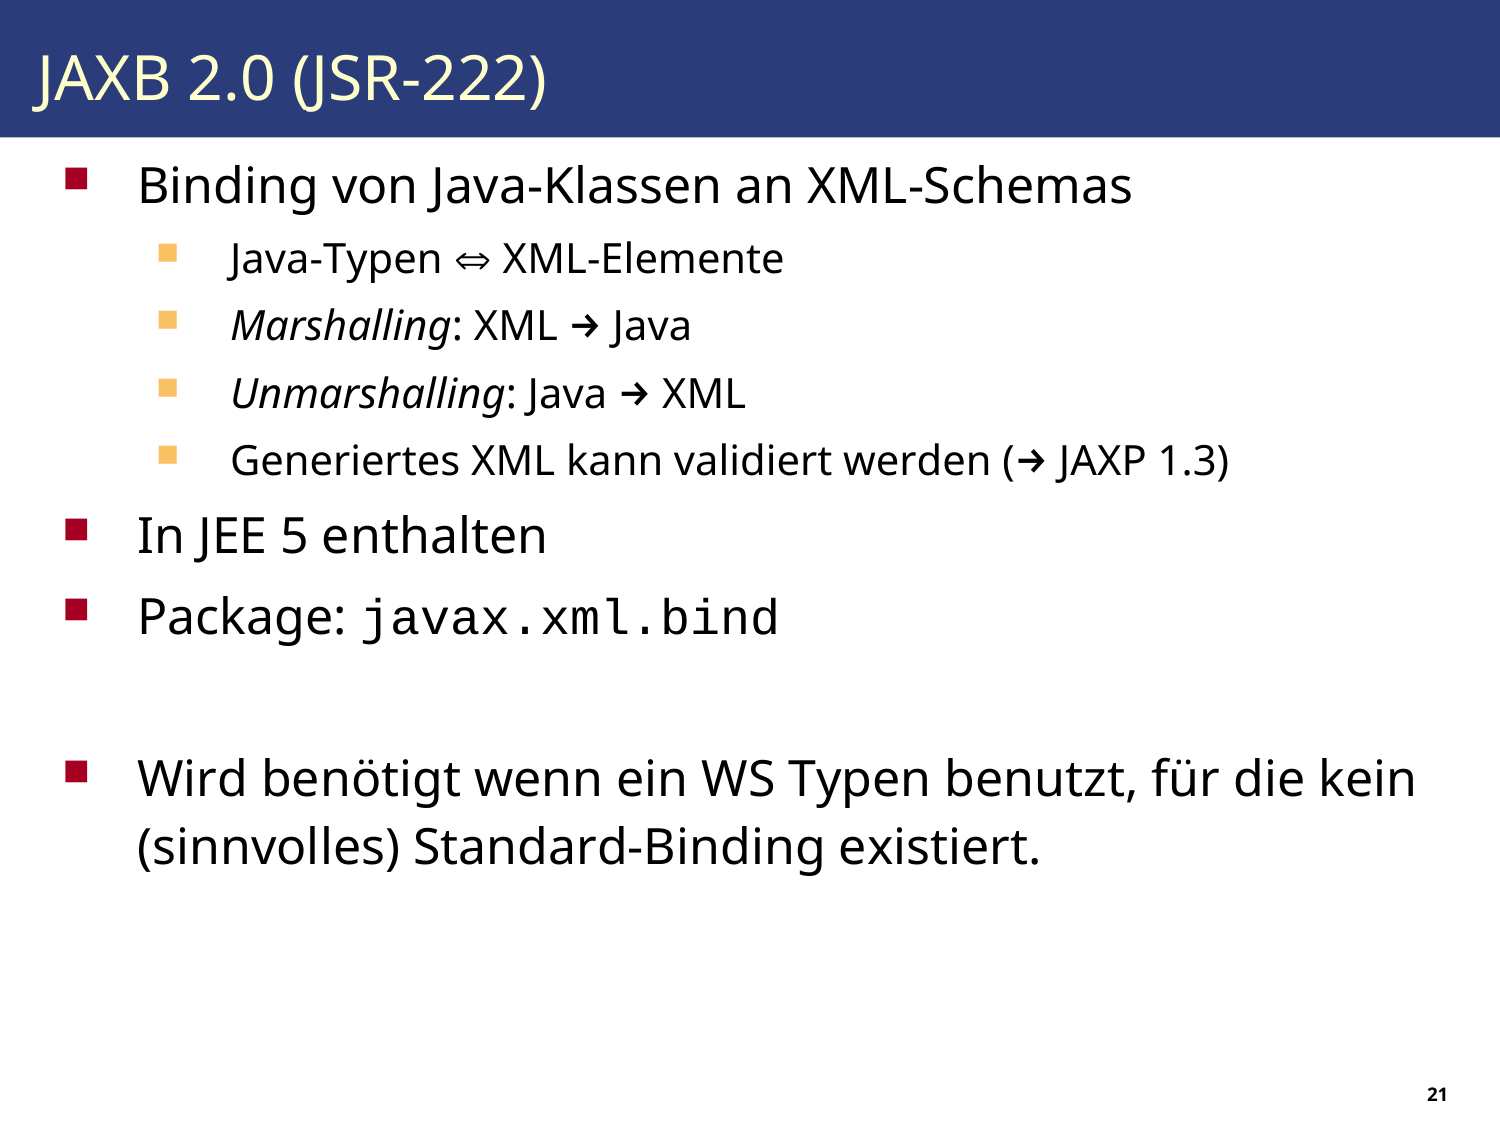

JAXB 2.0 (JSR-222)‏
# Binding von Java-Klassen an XML-Schemas
Java-Typen ⇔ XML-Elemente
Marshalling: XML → Java
Unmarshalling: Java → XML
Generiertes XML kann validiert werden (→ JAXP 1.3)
In JEE 5 enthalten
Package: javax.xml.bind
Wird benötigt wenn ein WS Typen benutzt, für die kein (sinnvolles) Standard-Binding existiert.